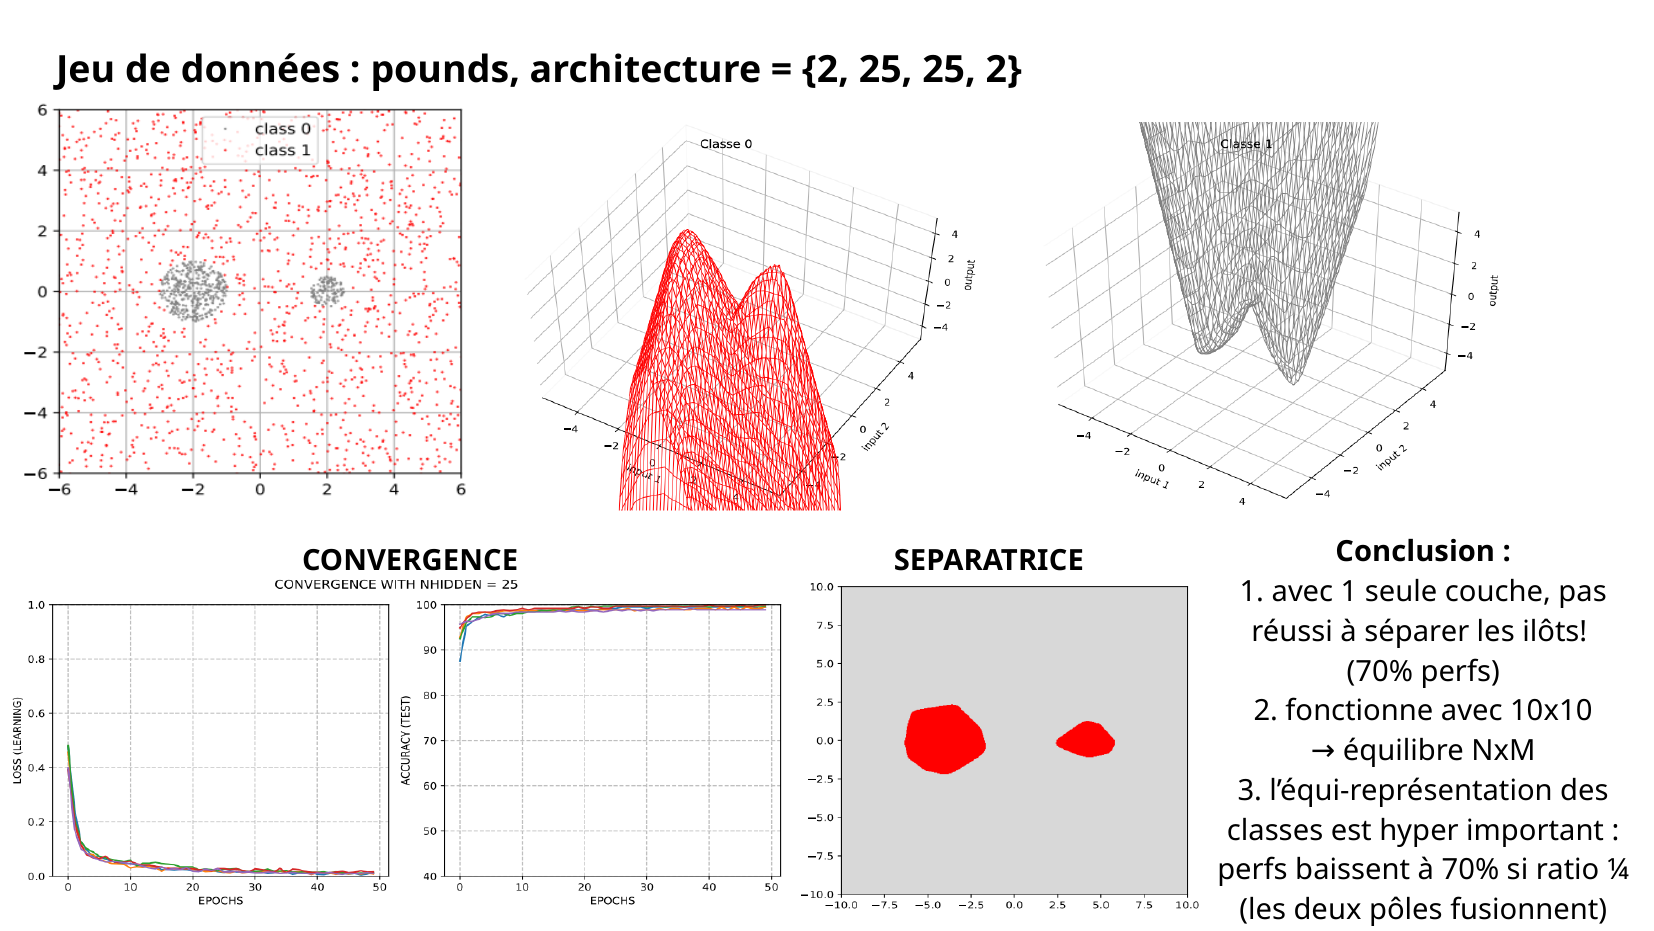

Jeu de données : pounds, architecture = {2, 25, 25, 2}
Conclusion :
1. avec 1 seule couche, pas réussi à séparer les ilôts!
(70% perfs)
2. fonctionne avec 10x10
→ équilibre NxM
3. l’équi-représentation des classes est hyper important : perfs baissent à 70% si ratio ¼
(les deux pôles fusionnent)
CONVERGENCE
SEPARATRICE